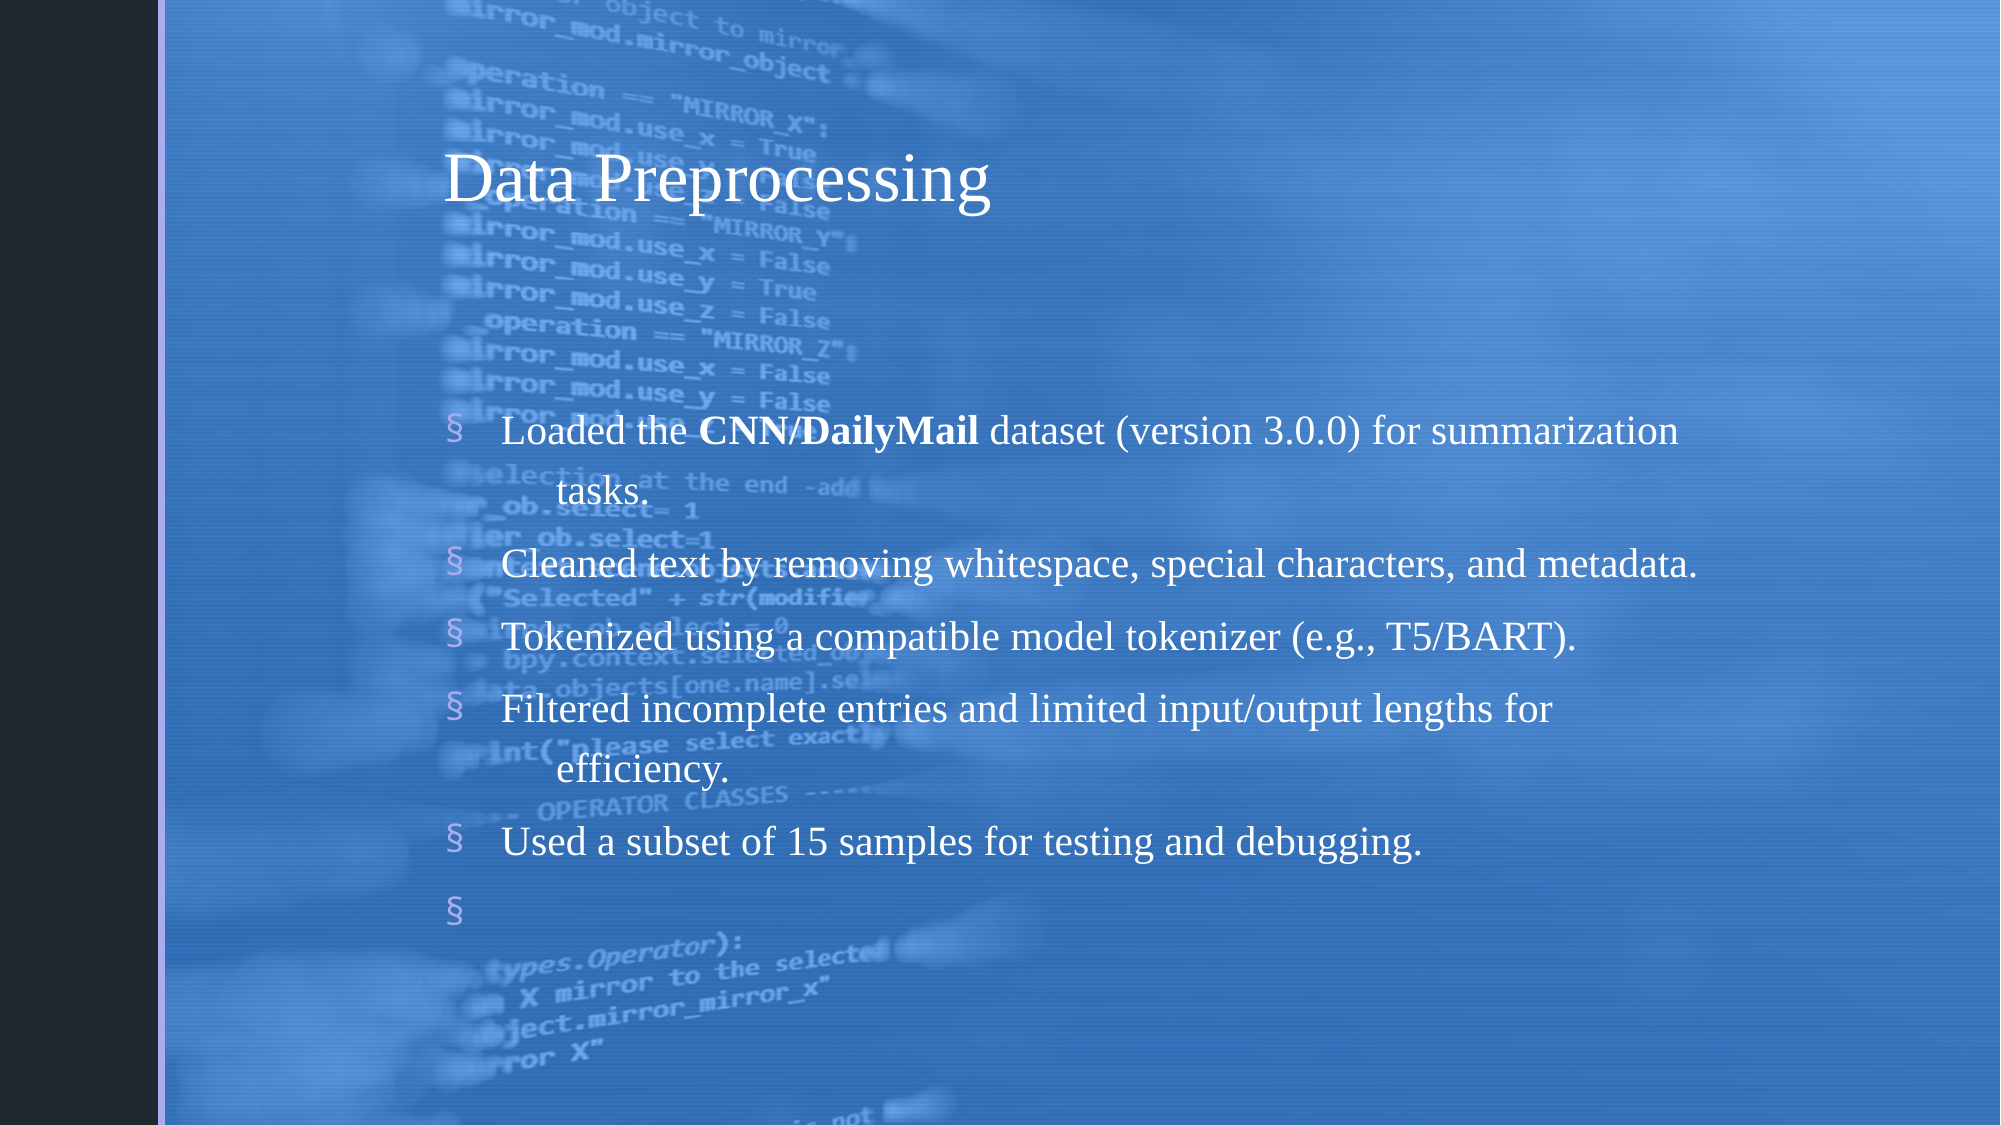

# Data Preprocessing
Loaded the CNN/DailyMail dataset (version 3.0.0) for summarization tasks.
Cleaned text by removing whitespace, special characters, and metadata.
Tokenized using a compatible model tokenizer (e.g., T5/BART).
Filtered incomplete entries and limited input/output lengths for efficiency.
Used a subset of 15 samples for testing and debugging.